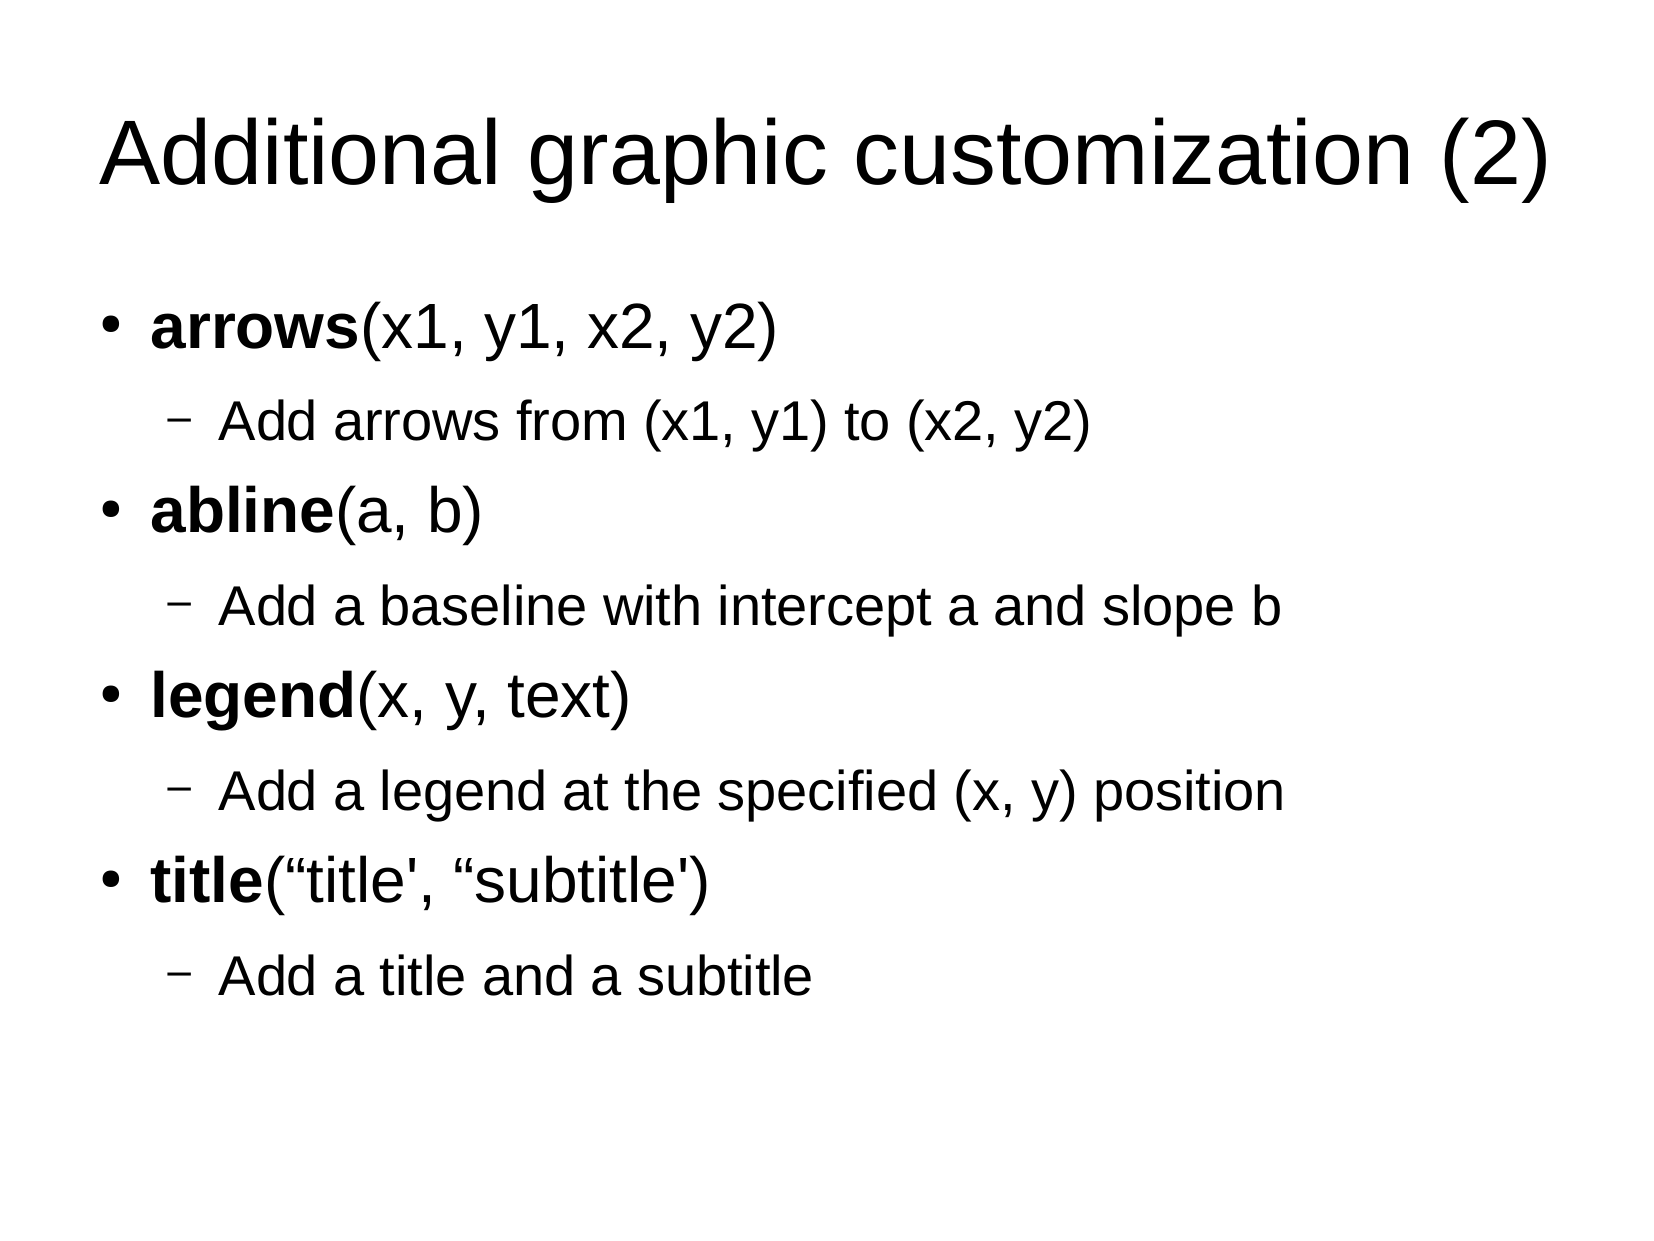

# Additional graphic customization (2)
arrows(x1, y1, x2, y2)
Add arrows from (x1, y1) to (x2, y2)
abline(a, b)
Add a baseline with intercept a and slope b
legend(x, y, text)
Add a legend at the specified (x, y) position
title(“title', “subtitle')
Add a title and a subtitle